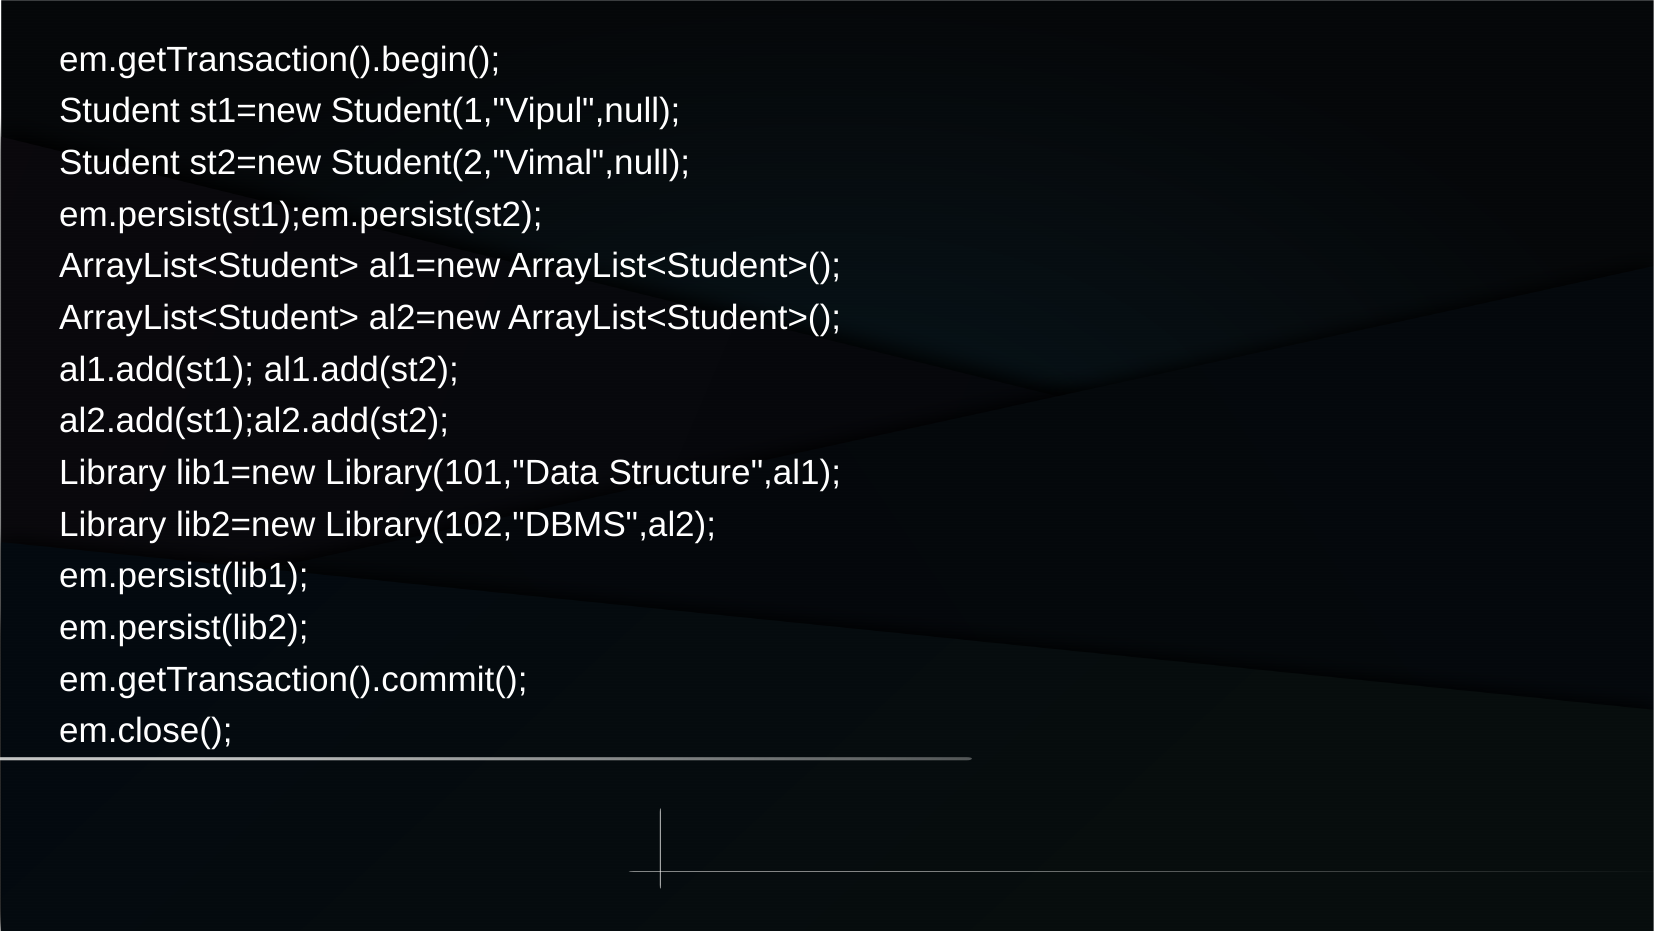

em.getTransaction().begin();
Student st1=new Student(1,"Vipul",null);
Student st2=new Student(2,"Vimal",null);
em.persist(st1);em.persist(st2);
ArrayList<Student> al1=new ArrayList<Student>();
ArrayList<Student> al2=new ArrayList<Student>();
al1.add(st1); al1.add(st2);
al2.add(st1);al2.add(st2);
Library lib1=new Library(101,"Data Structure",al1);
Library lib2=new Library(102,"DBMS",al2);
em.persist(lib1);
em.persist(lib2);
em.getTransaction().commit();
em.close();
#